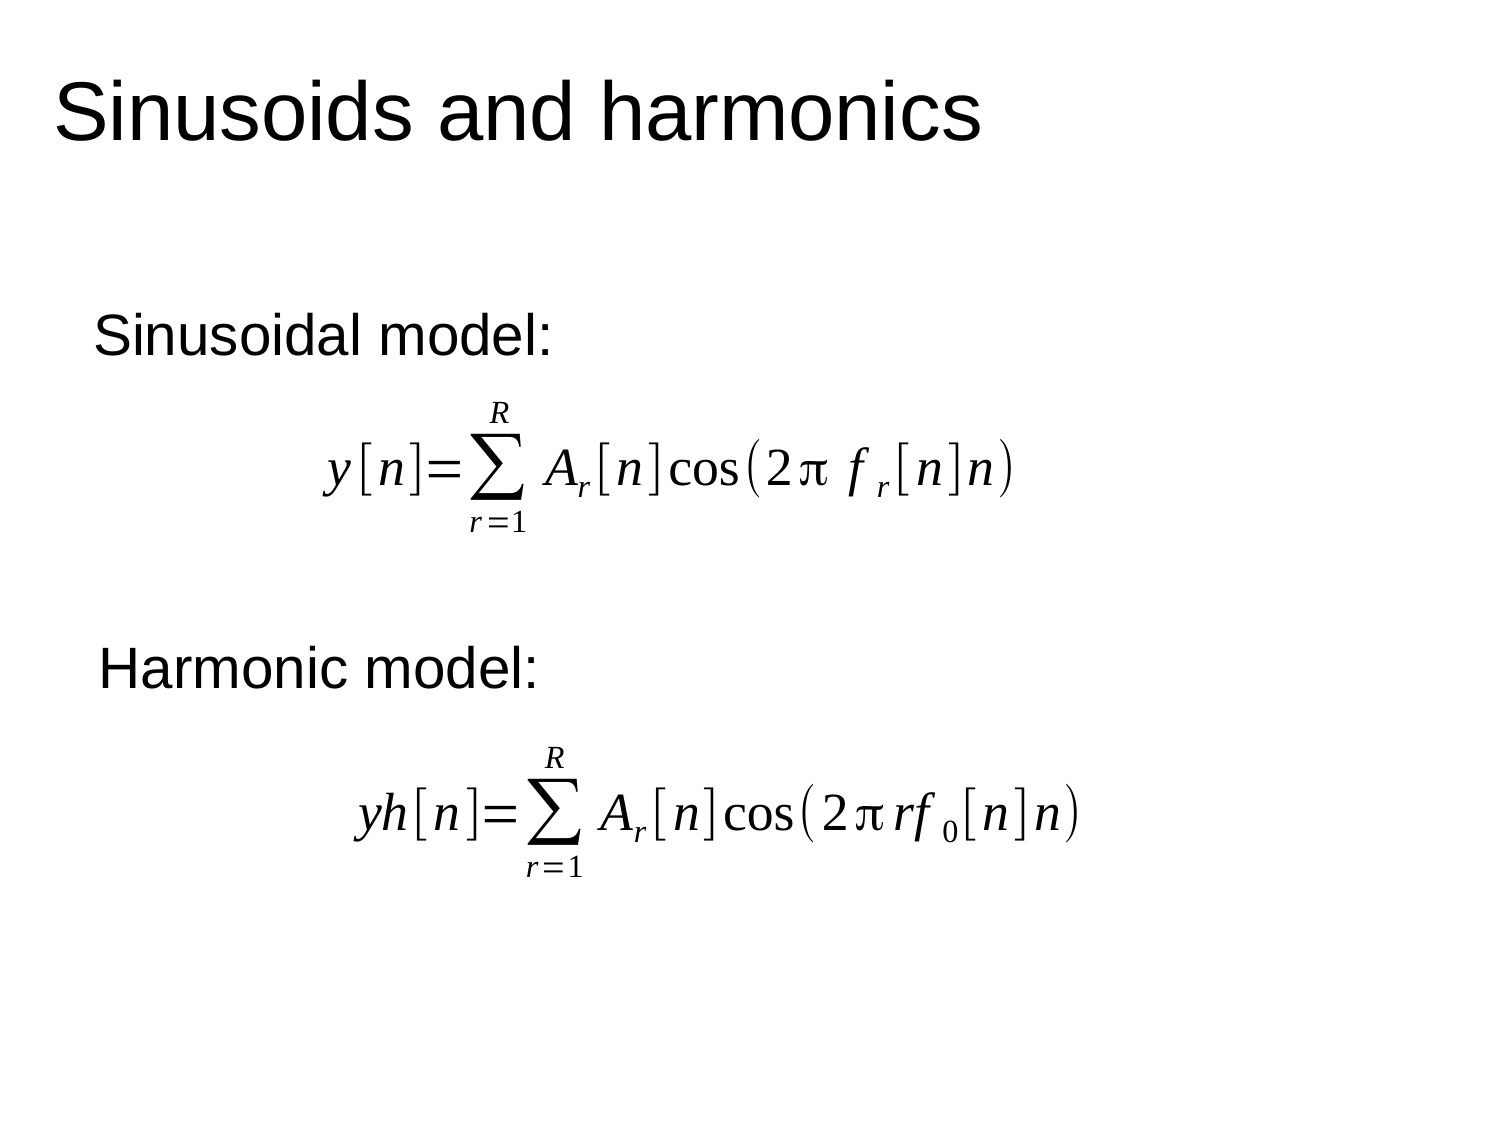

# Sinusoids and harmonics
Sinusoidal model:
Harmonic model: